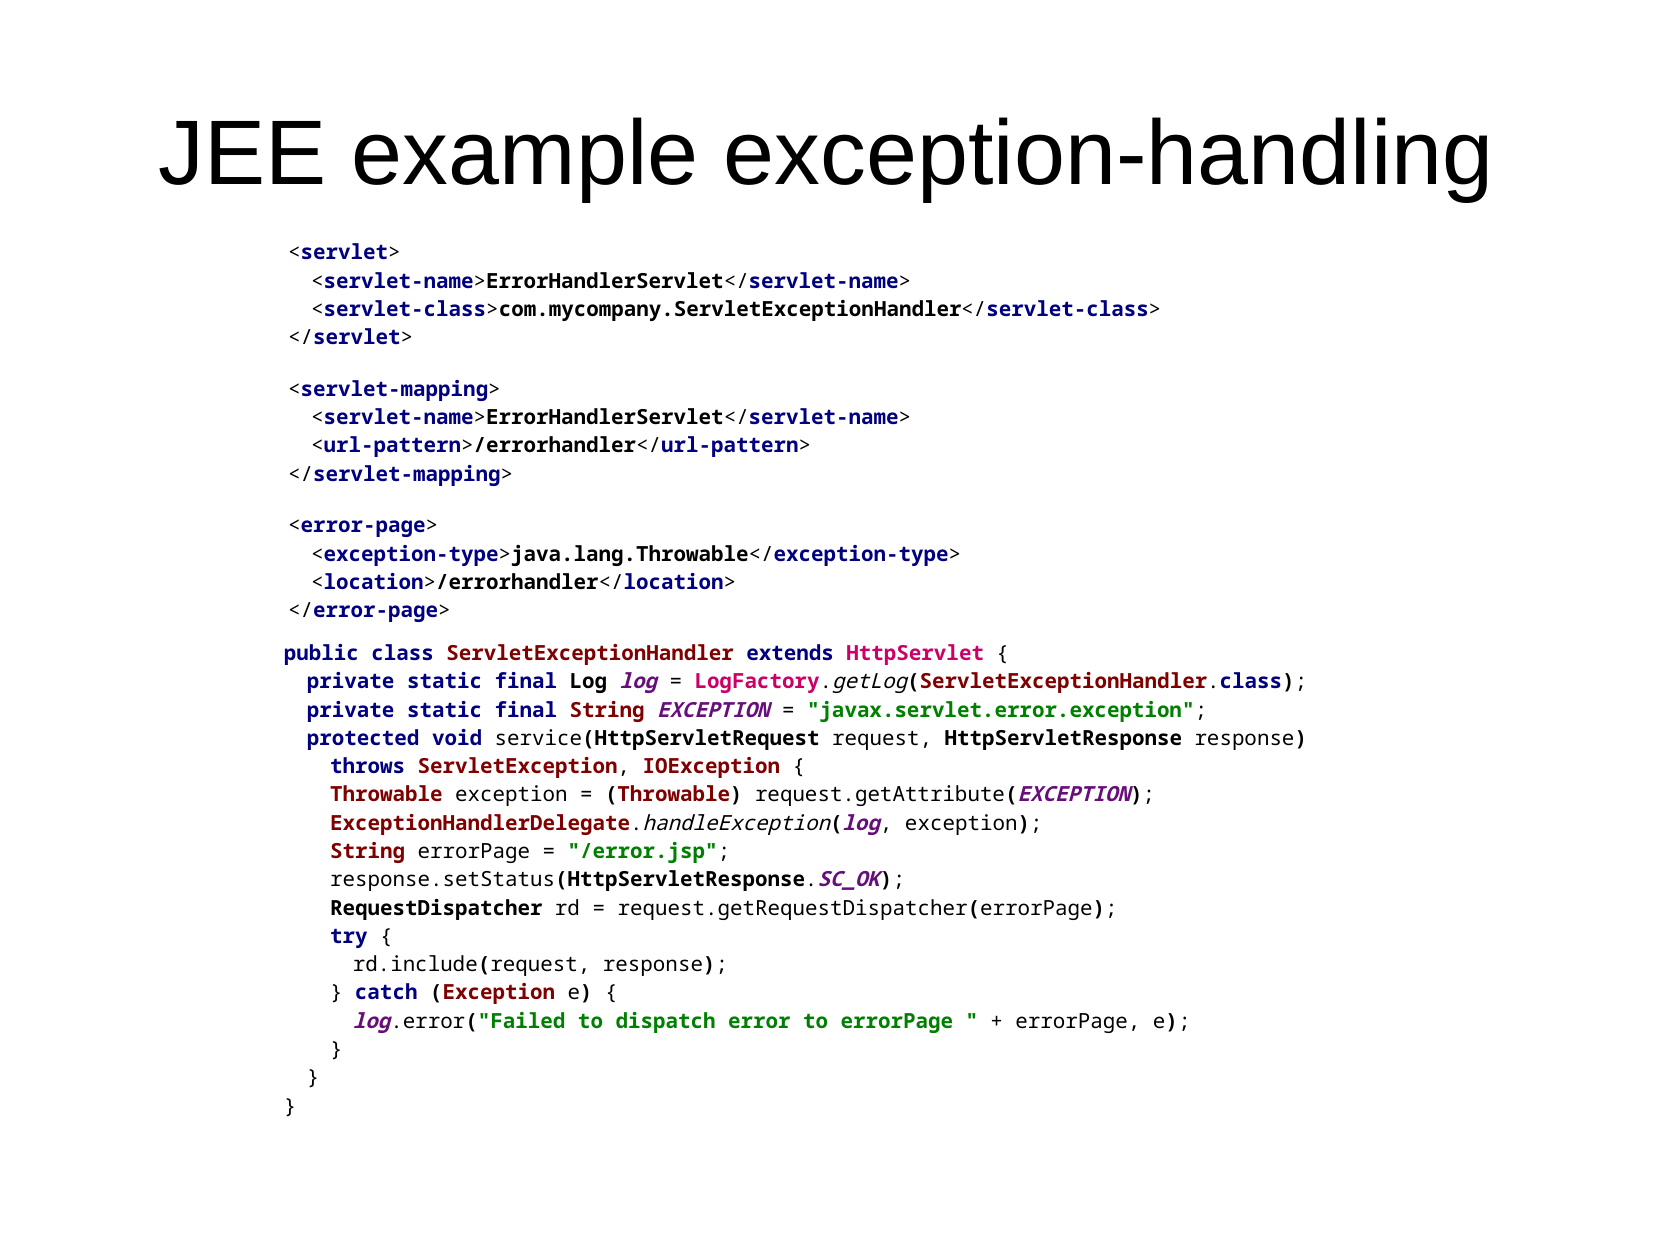

# JEE example exception-handling
<servlet>
 <servlet-name>ErrorHandlerServlet</servlet-name>
 <servlet-class>com.mycompany.ServletExceptionHandler</servlet-class>
</servlet>
<servlet-mapping>
 <servlet-name>ErrorHandlerServlet</servlet-name>
 <url-pattern>/errorhandler</url-pattern>
</servlet-mapping>
<error-page>
 <exception-type>java.lang.Throwable</exception-type>
 <location>/errorhandler</location>
</error-page>
public class ServletExceptionHandler extends HttpServlet {
 private static final Log log = LogFactory.getLog(ServletExceptionHandler.class);
 private static final String EXCEPTION = "javax.servlet.error.exception";
 protected void service(HttpServletRequest request, HttpServletResponse response)
 throws ServletException, IOException {
 Throwable exception = (Throwable) request.getAttribute(EXCEPTION);
 ExceptionHandlerDelegate.handleException(log, exception);
 String errorPage = "/error.jsp";
 response.setStatus(HttpServletResponse.SC_OK);
 RequestDispatcher rd = request.getRequestDispatcher(errorPage);
 try {
 rd.include(request, response);
 } catch (Exception e) {
 log.error("Failed to dispatch error to errorPage " + errorPage, e);
 }
 }
}